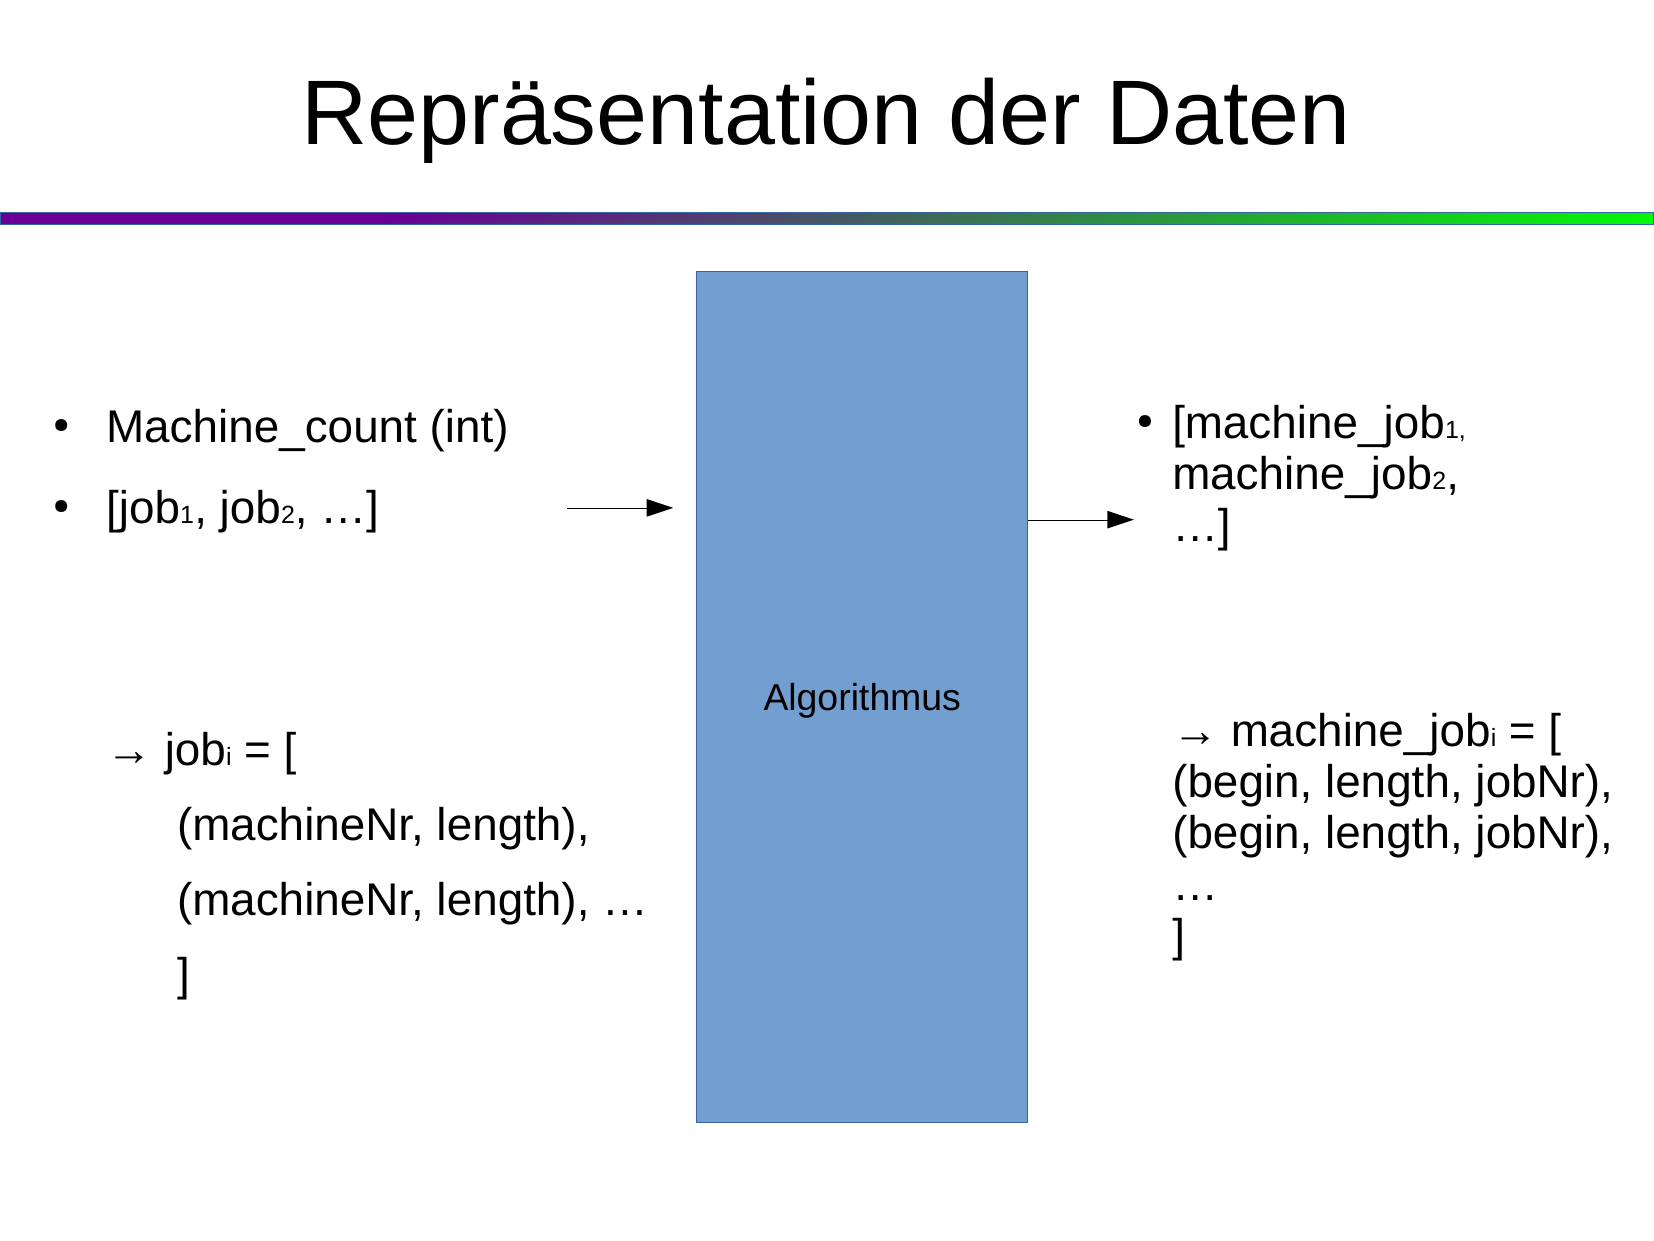

# Repräsentation der Daten
Algorithmus
Machine_count (int)
[job1, job2, …]
→ jobi = [
(machineNr, length),
(machineNr, length), …
]
[machine_job1, machine_job2,
…]
→ machine_jobi = [
(begin, length, jobNr),
(begin, length, jobNr), …
]